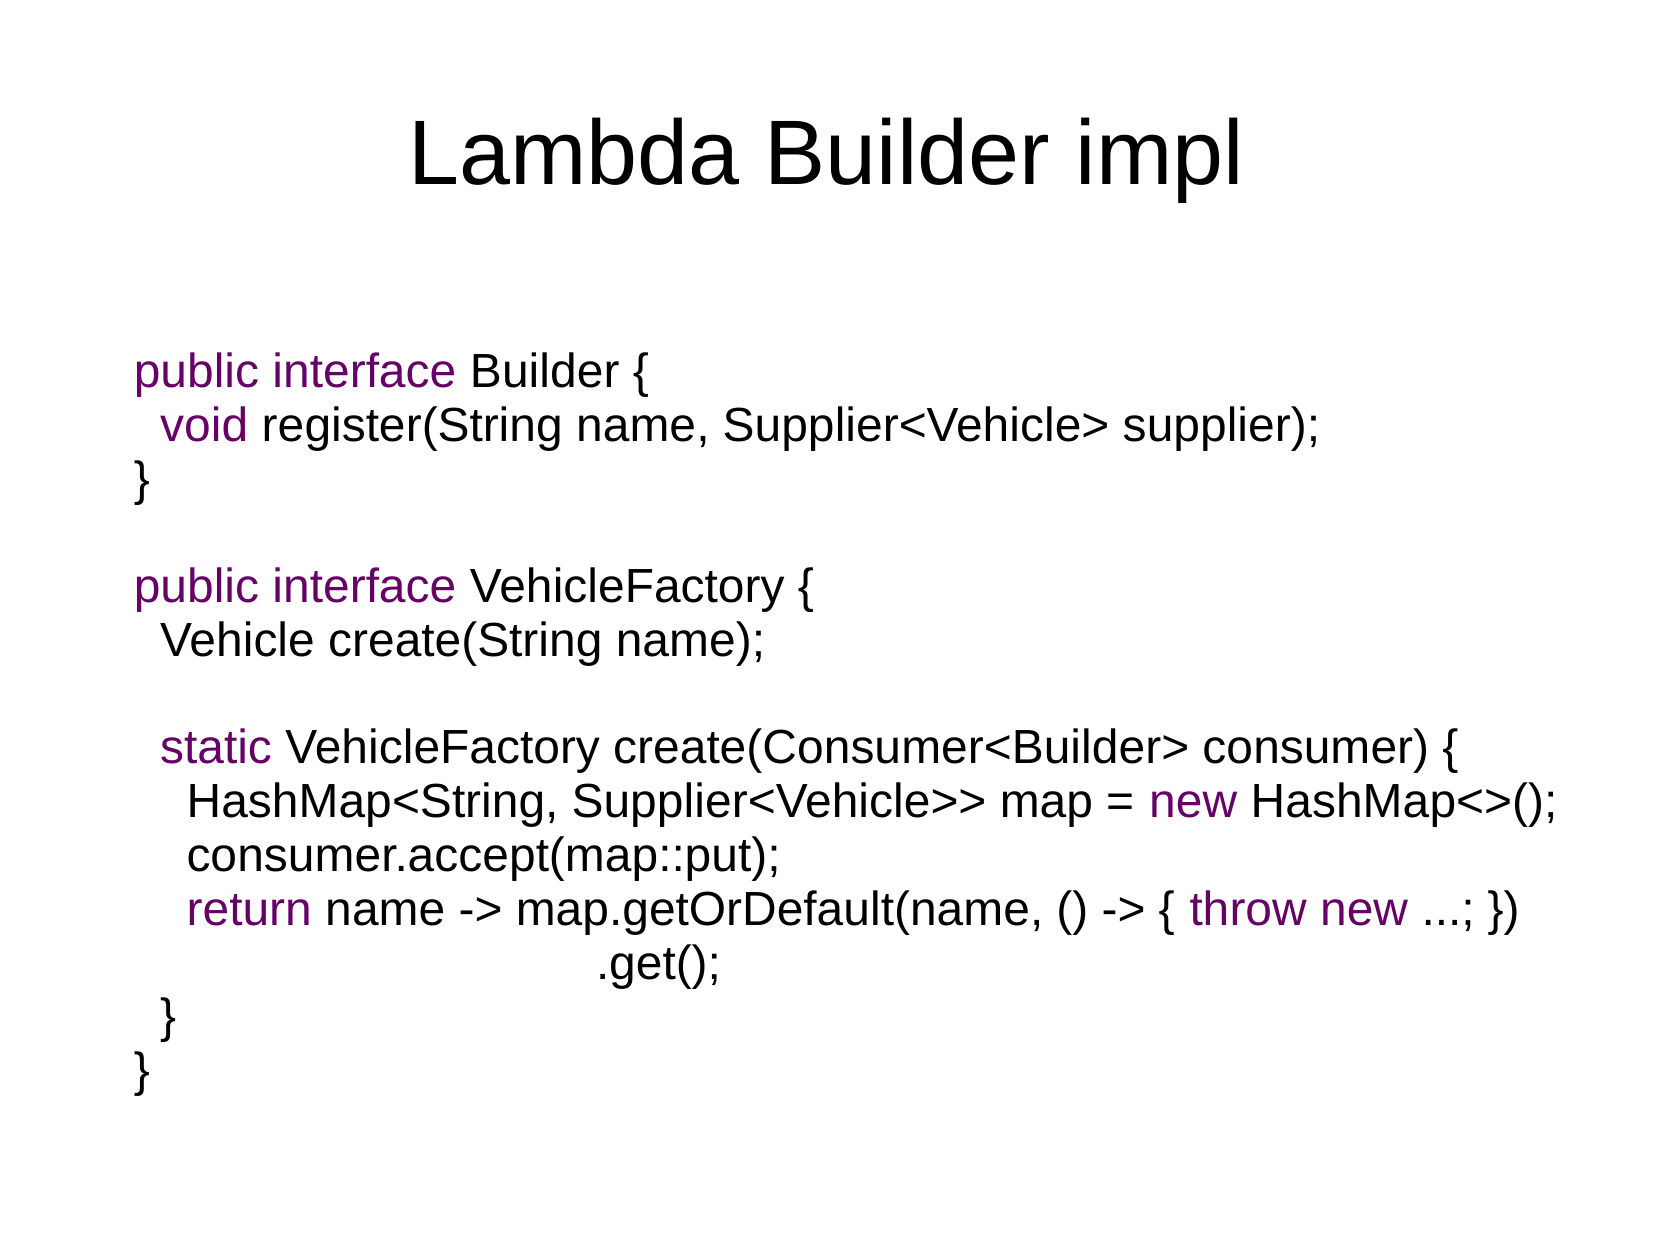

# Lambda Builder impl
public interface Builder {
 void register(String name, Supplier<Vehicle> supplier);
}
public interface VehicleFactory {
 Vehicle create(String name);
 static VehicleFactory create(Consumer<Builder> consumer) {
 HashMap<String, Supplier<Vehicle>> map = new HashMap<>();
 consumer.accept(map::put);
 return name -> map.getOrDefault(name, () -> { throw new ...; })
 .get();
 }
}